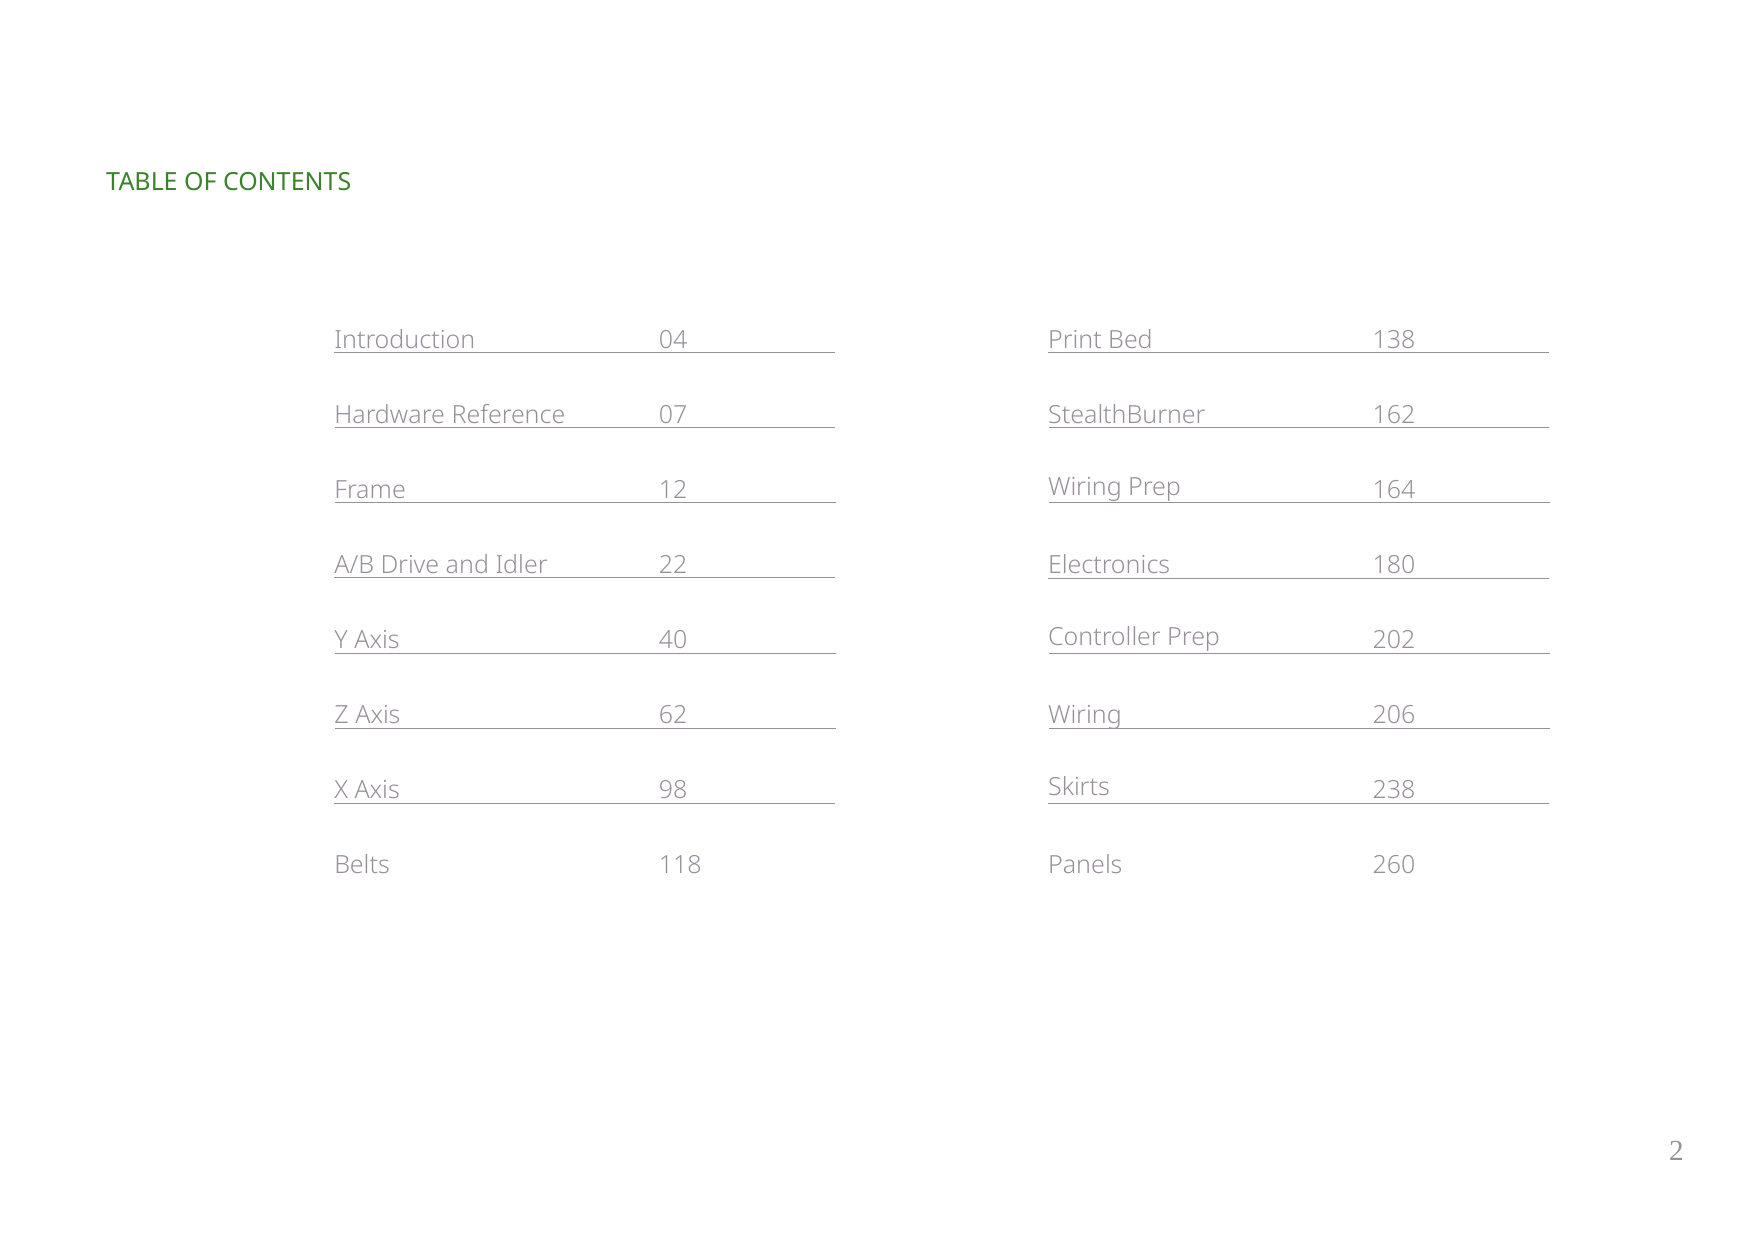

TABLE OF CONTENTS
Introduction
04
Print Bed
138
Hardware Reference
07
StealthBurner
162
Wiring Prep
Frame
12
164
A/B Drive and Idler
22
Electronics
180
Controller Prep
Y Axis
40
202
Z Axis
62
Wiring
206
Skirts
X Axis
98
238
Belts
118
Panels
260
2